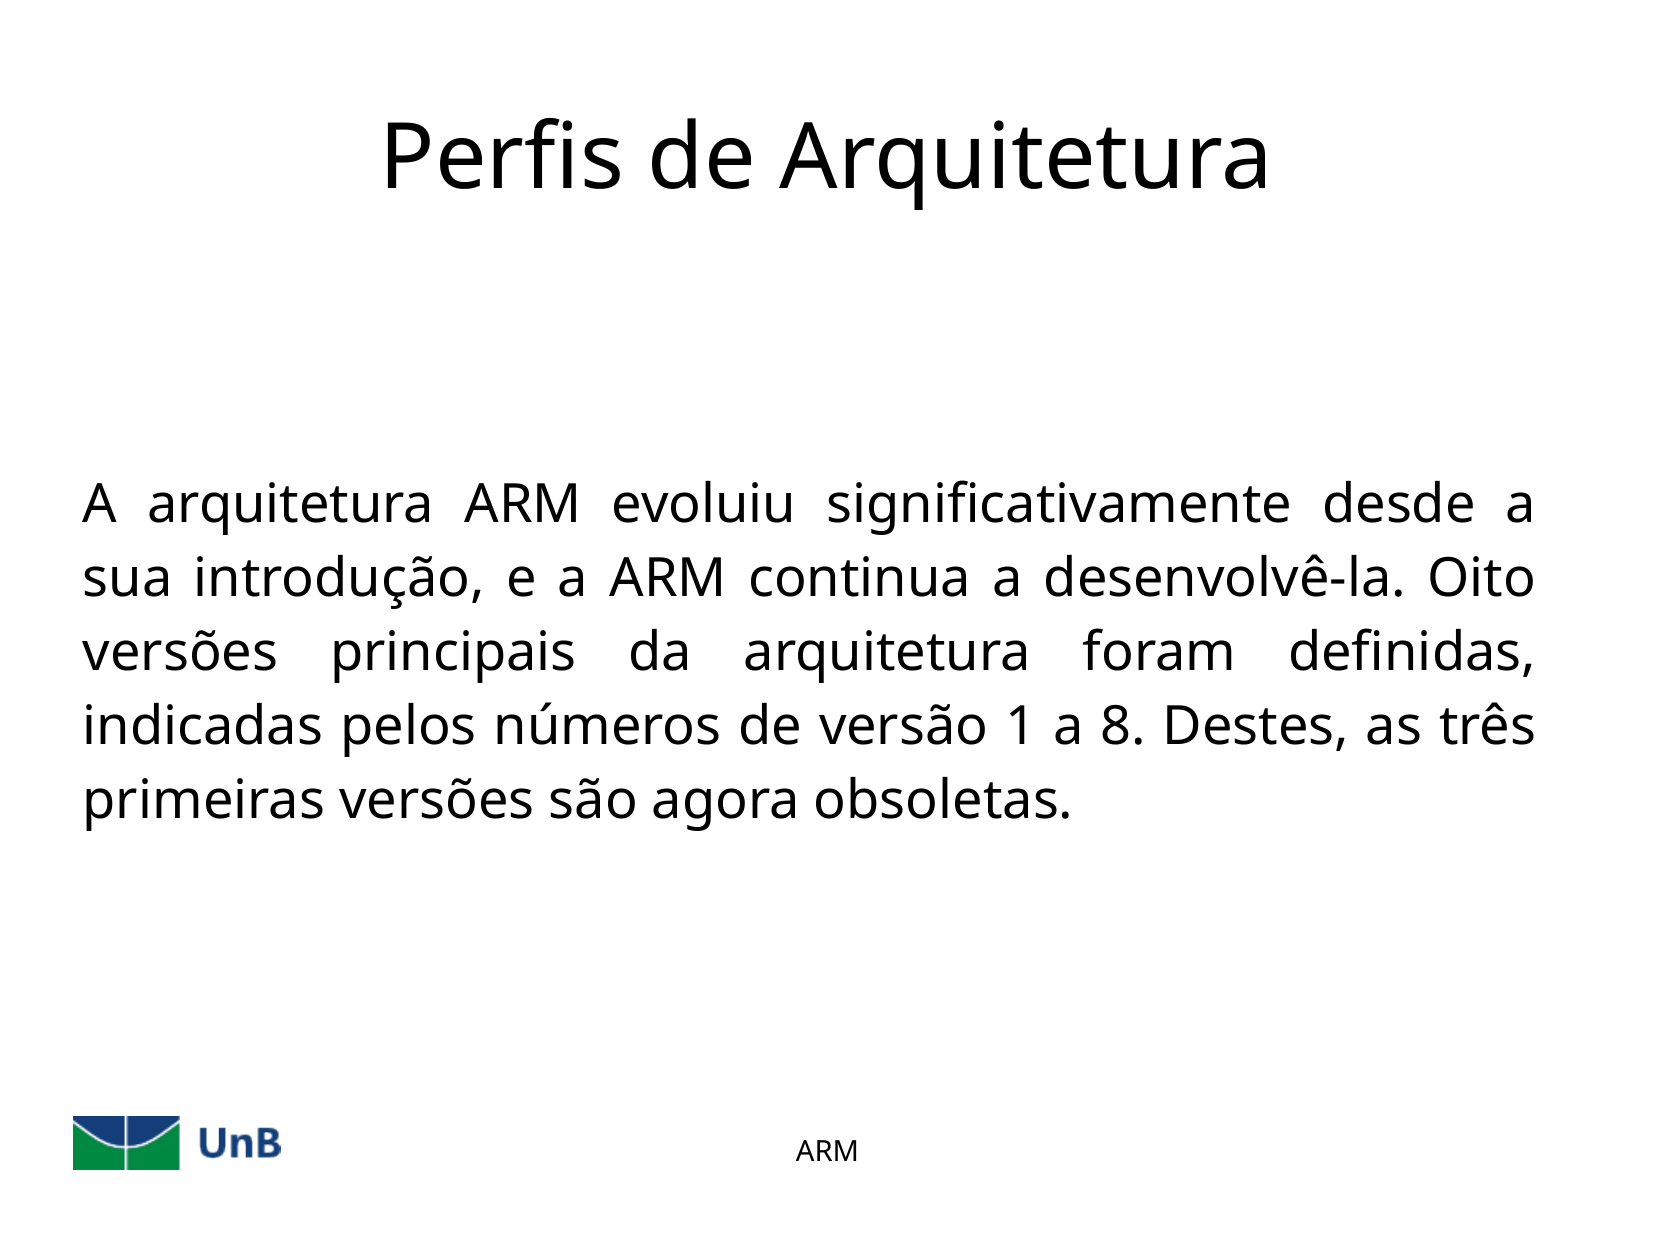

# Perfis de Arquitetura
A arquitetura ARM evoluiu significativamente desde a sua introdução, e a ARM continua a desenvolvê-la. Oito versões principais da arquitetura foram definidas, indicadas pelos números de versão 1 a 8. Destes, as três primeiras versões são agora obsoletas.
ARM